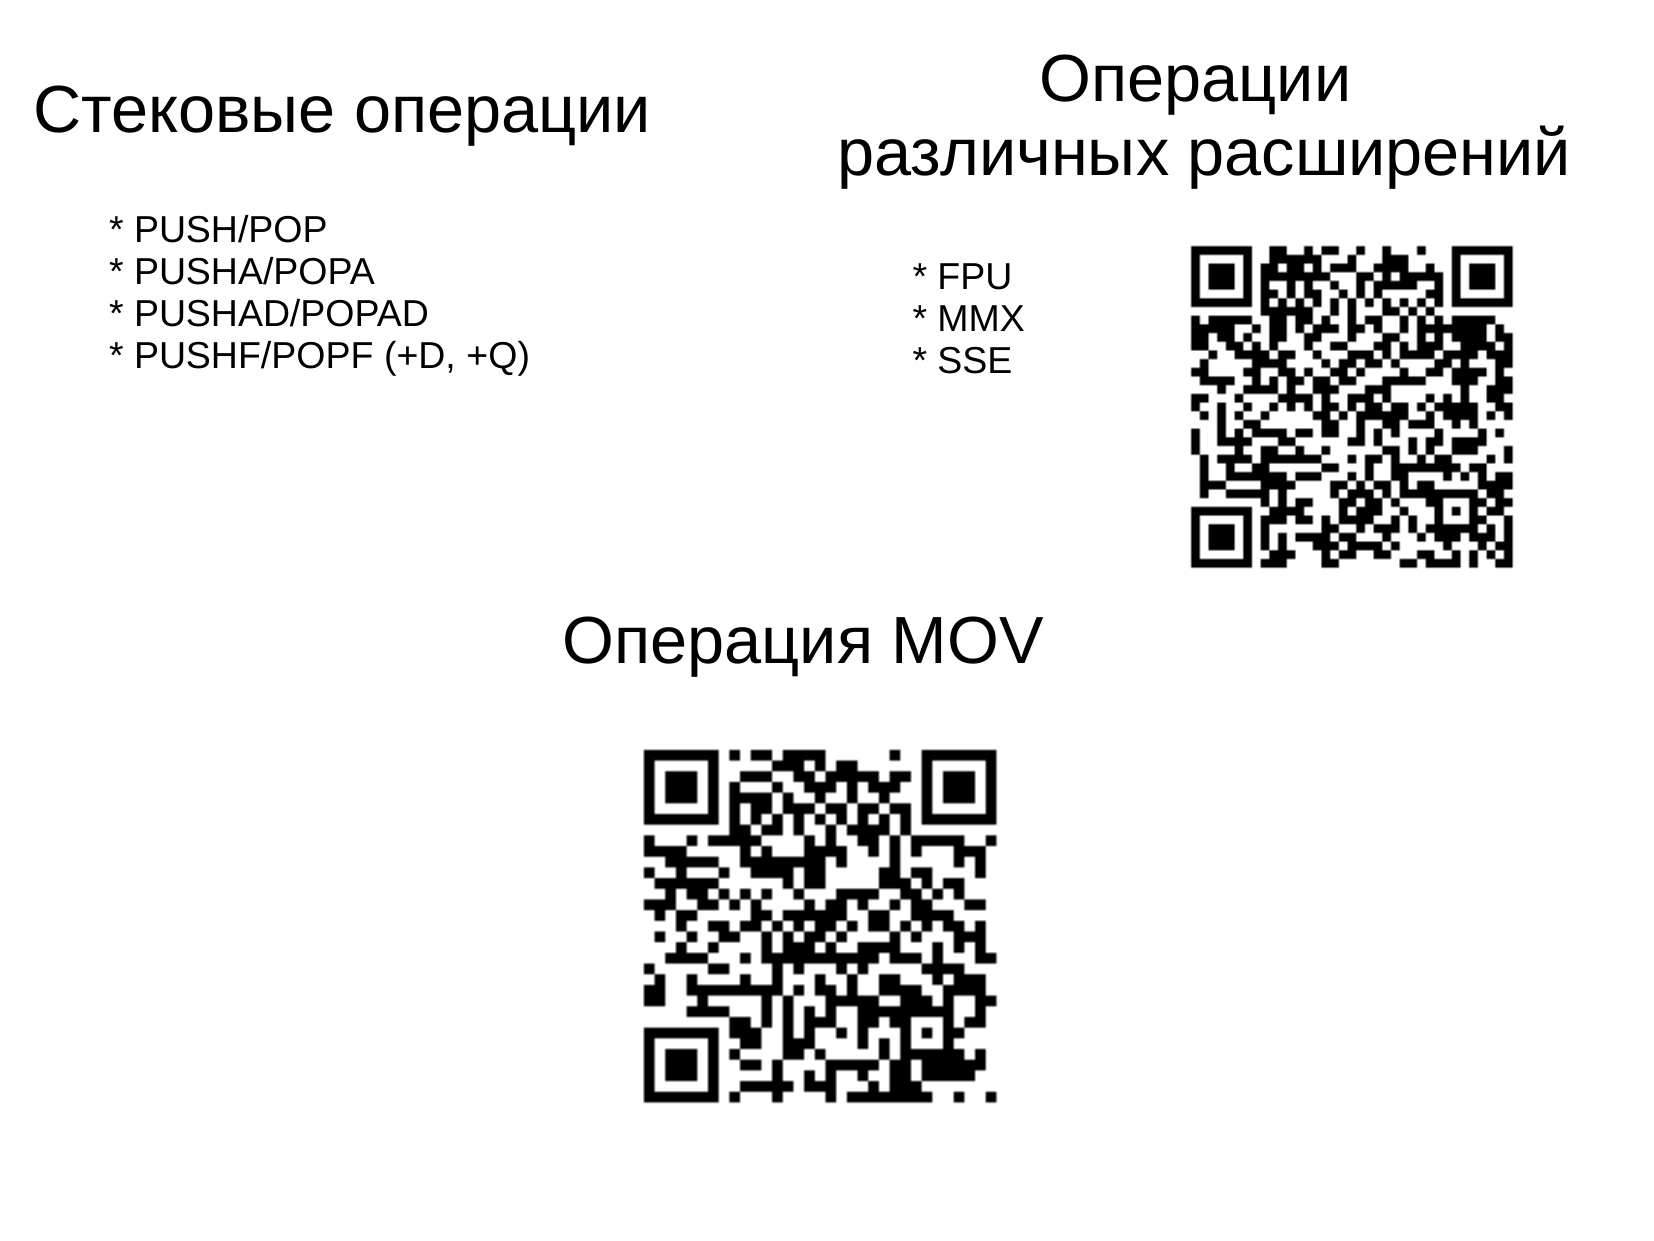

# Стековые операции
Операции
различных расширений
* PUSH/POP
* PUSHA/POPA
* PUSHAD/POPAD
* PUSHF/POPF (+D, +Q)
* FPU
* MMX
* SSE
Операция MOV